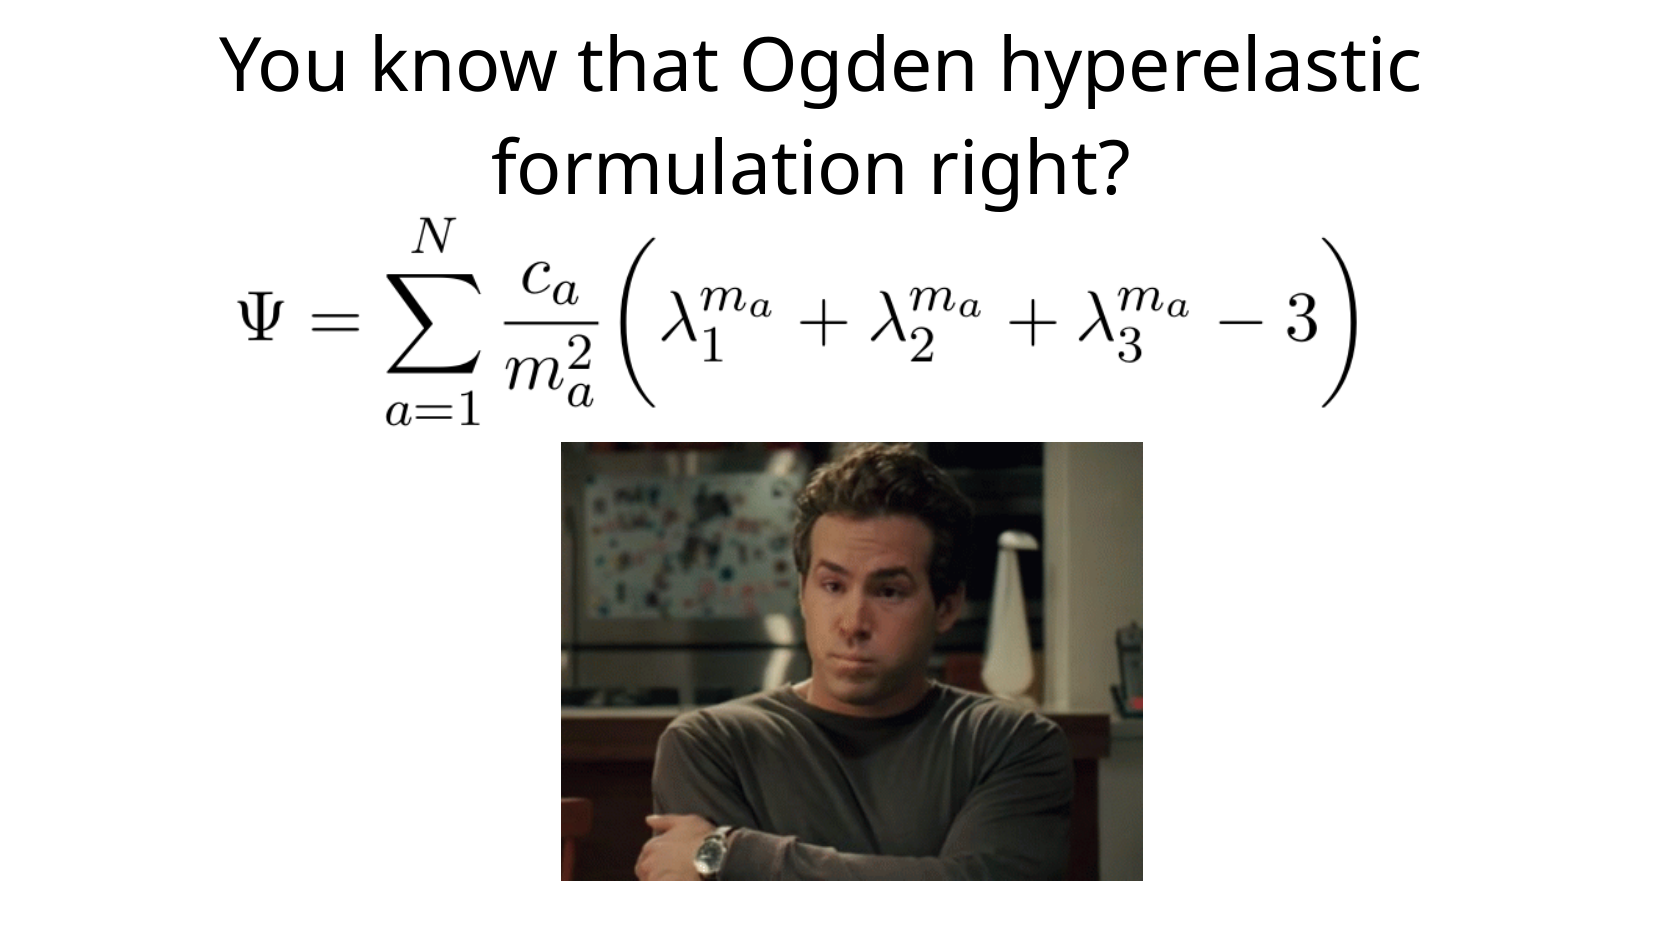

# You know that Ogden hyperelastic formulation right?